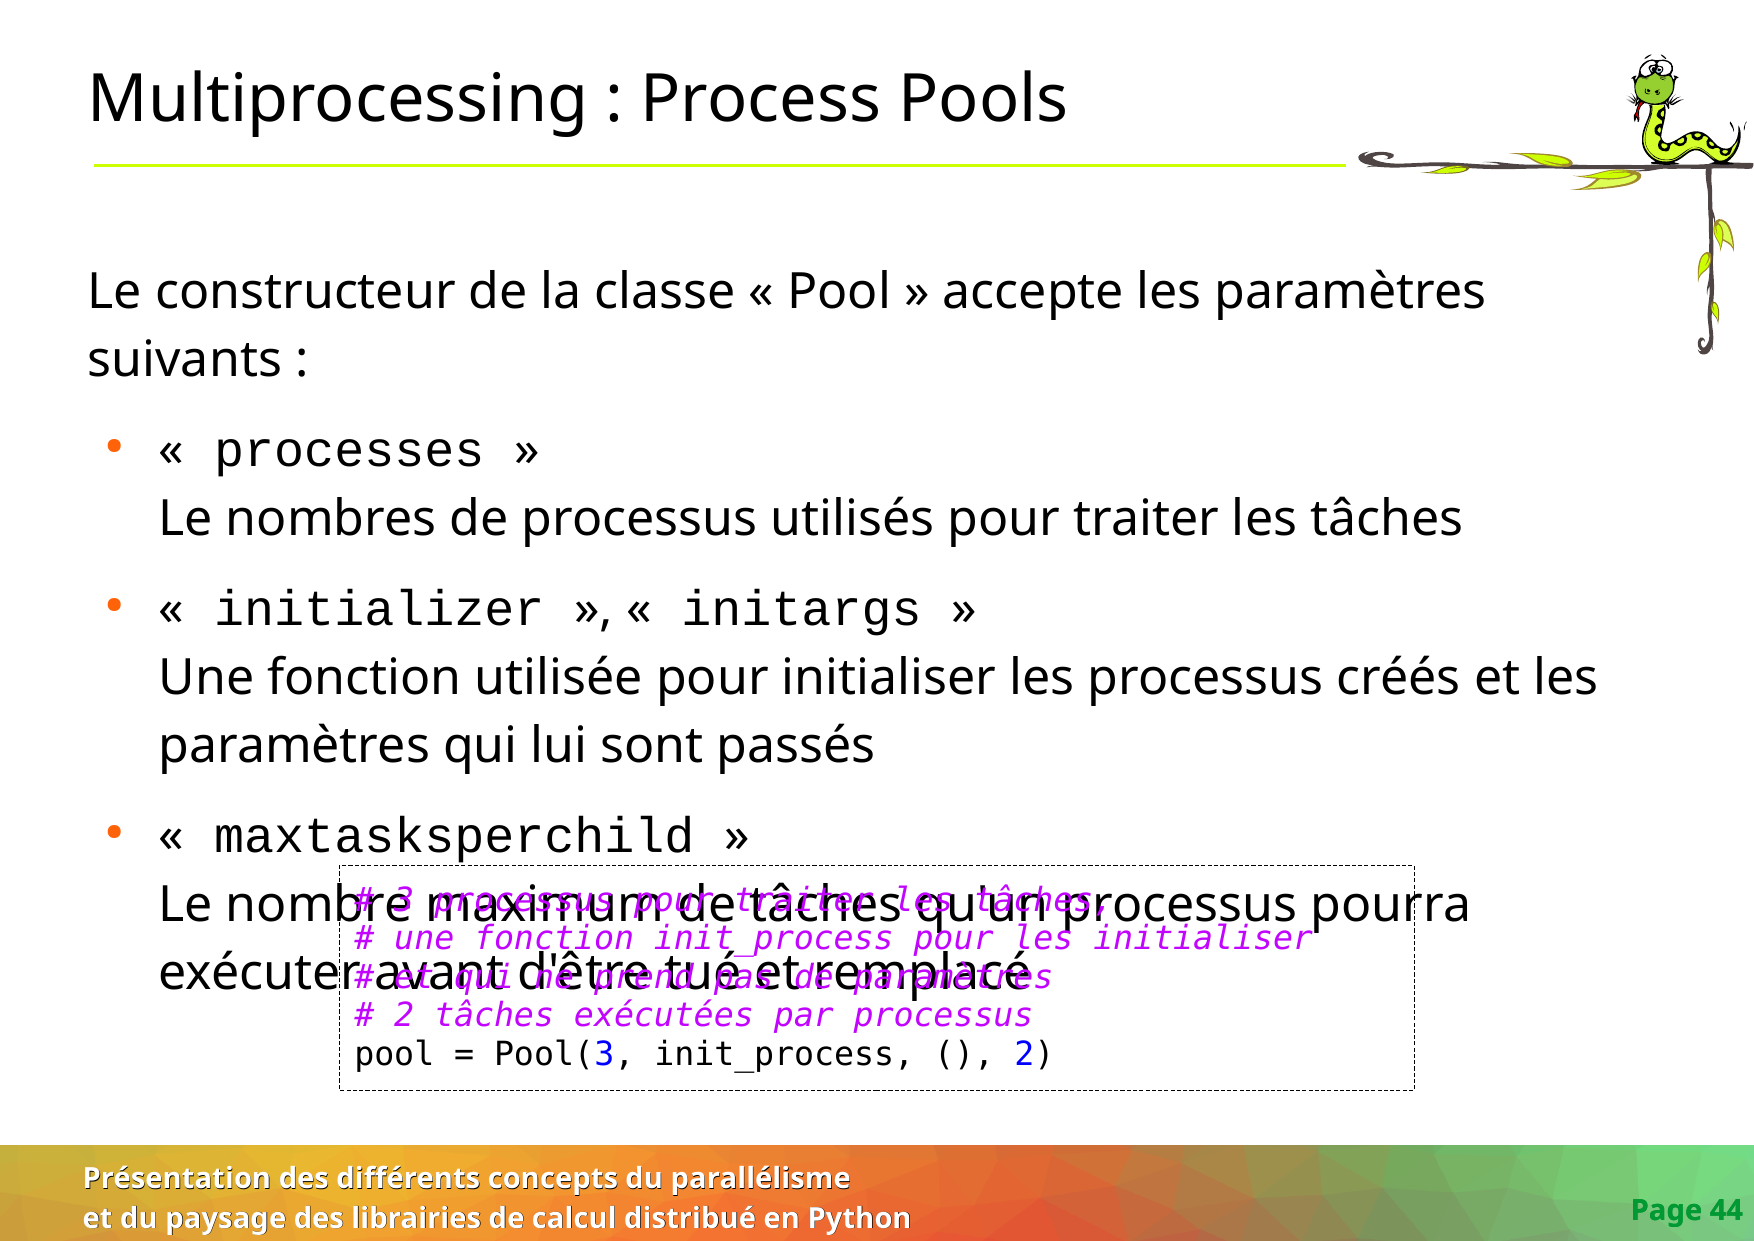

# Multiprocessing : Process Pools
Le constructeur de la classe « Pool » accepte les paramètres suivants :
« processes »
Le nombres de processus utilisés pour traiter les tâches
« initializer », « initargs »
Une fonction utilisée pour initialiser les processus créés et les paramètres qui lui sont passés
« maxtasksperchild »
Le nombre maximum de tâches qu'un processus pourra exécuter avant d'être tué et remplacé
# 3 processus pour traiter les tâches, # une fonction init_process pour les initialiser # et qui ne prend pas de paramètres # 2 tâches exécutées par processus pool = Pool(3, init_process, (), 2)
44